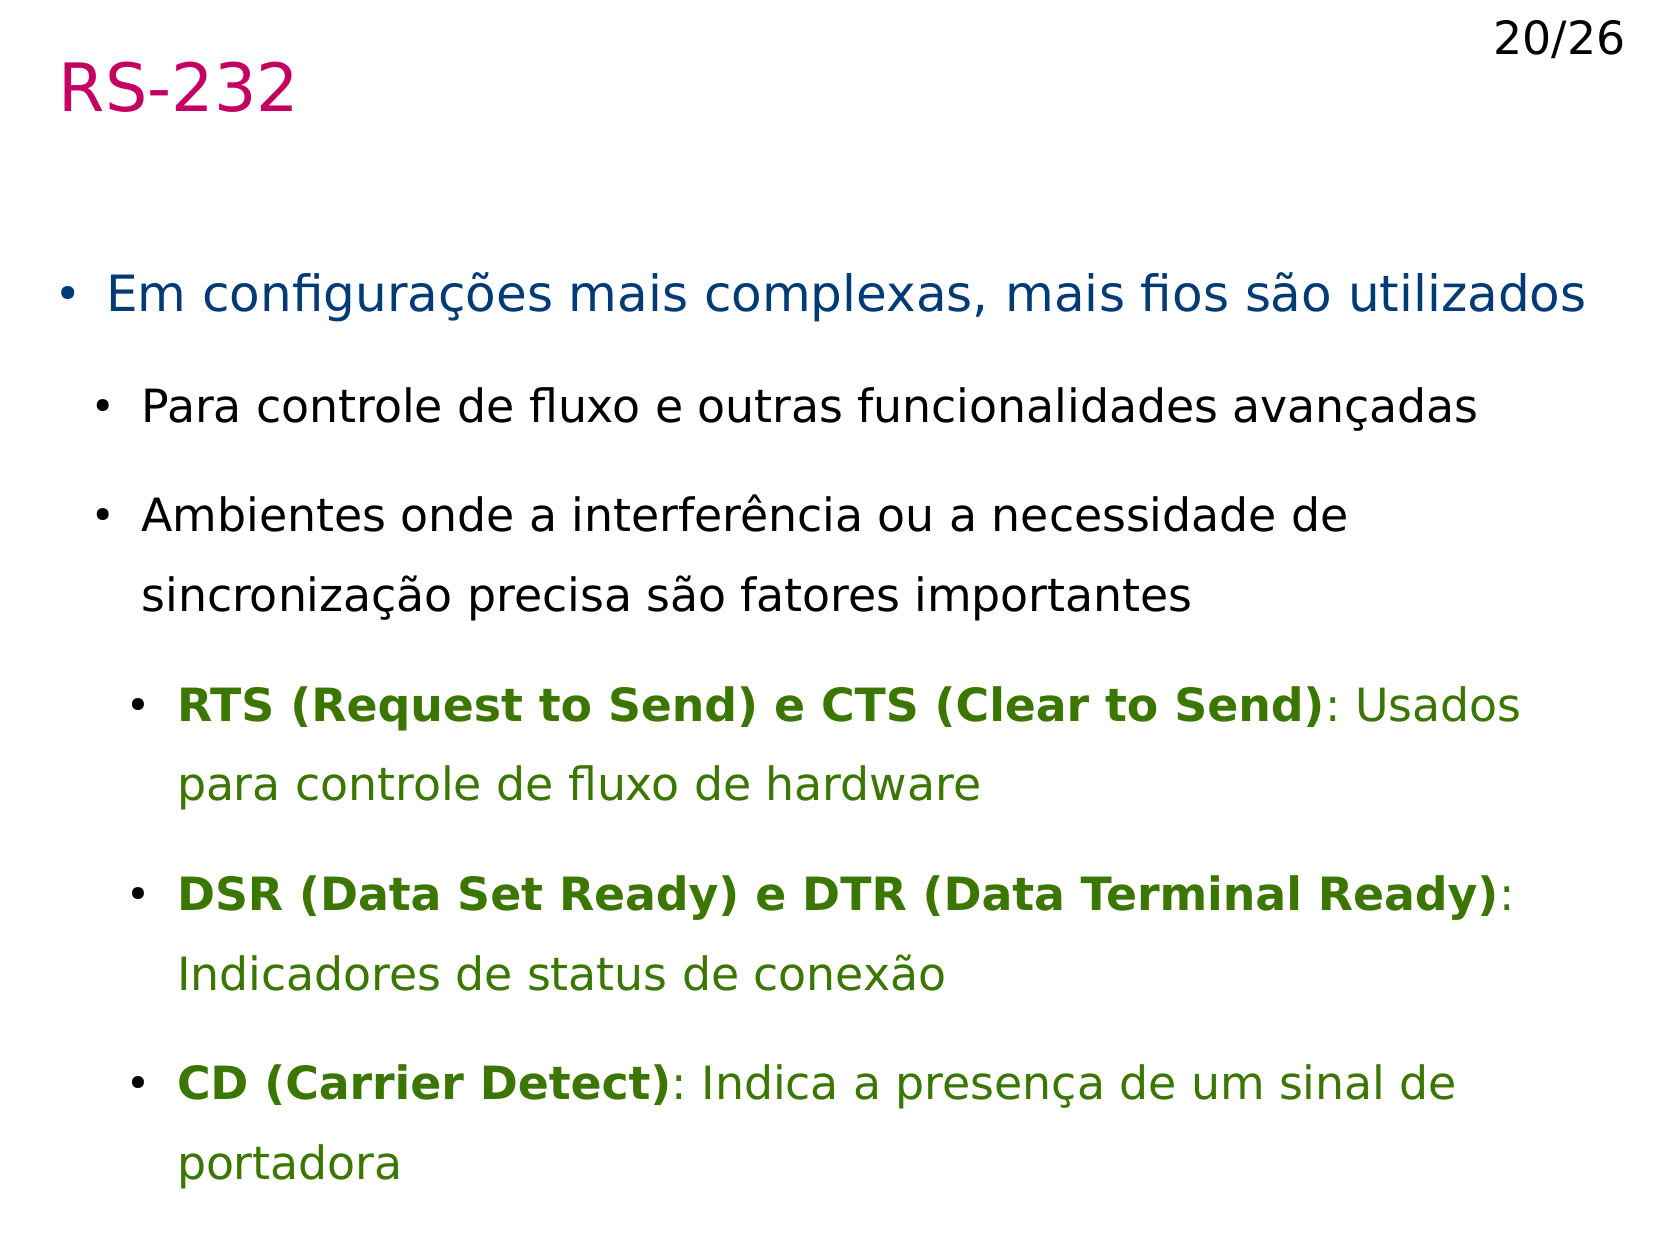

20
# RS-232
Em configurações mais complexas, mais fios são utilizados
Para controle de fluxo e outras funcionalidades avançadas
Ambientes onde a interferência ou a necessidade de sincronização precisa são fatores importantes
RTS (Request to Send) e CTS (Clear to Send): Usados para controle de fluxo de hardware
DSR (Data Set Ready) e DTR (Data Terminal Ready): Indicadores de status de conexão
CD (Carrier Detect): Indica a presença de um sinal de portadora